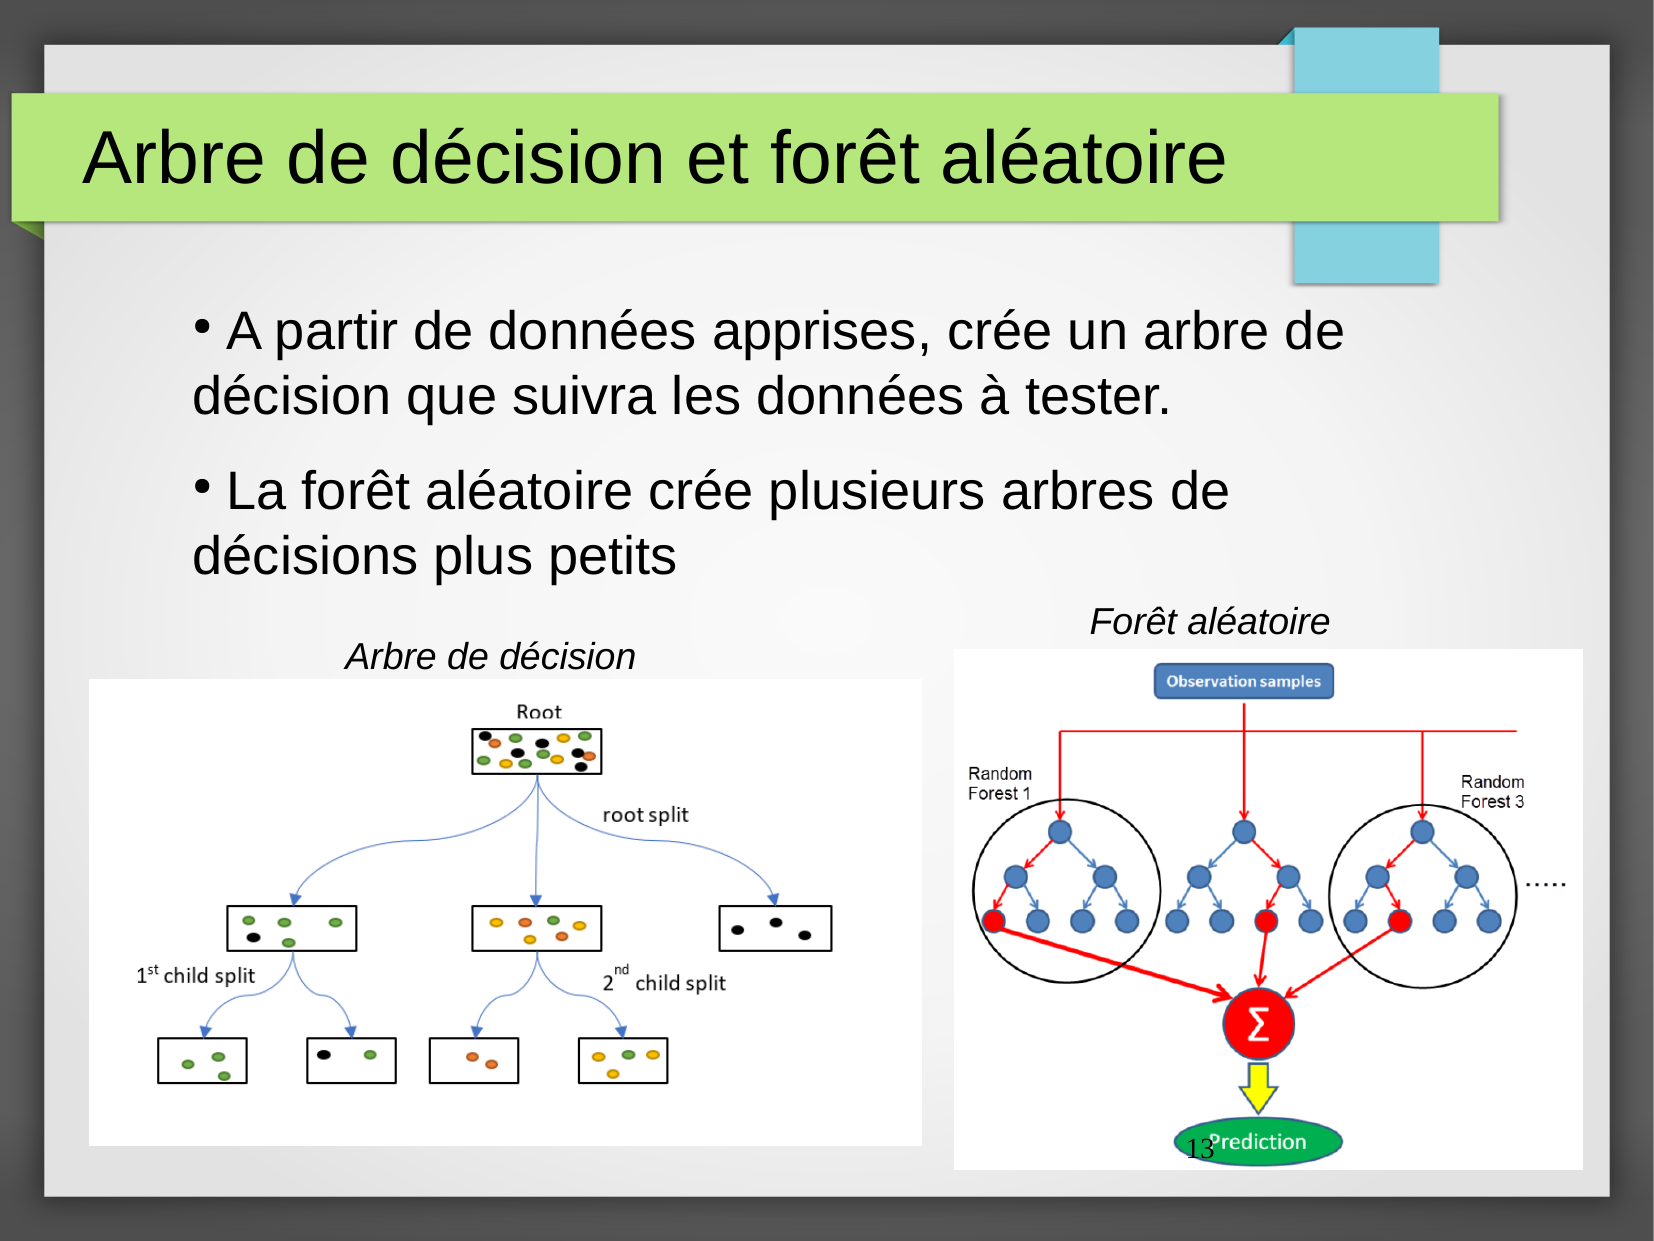

# Arbre de décision et forêt aléatoire
 A partir de données apprises, crée un arbre de décision que suivra les données à tester.
 La forêt aléatoire crée plusieurs arbres de décisions plus petits
Forêt aléatoire
Arbre de décision